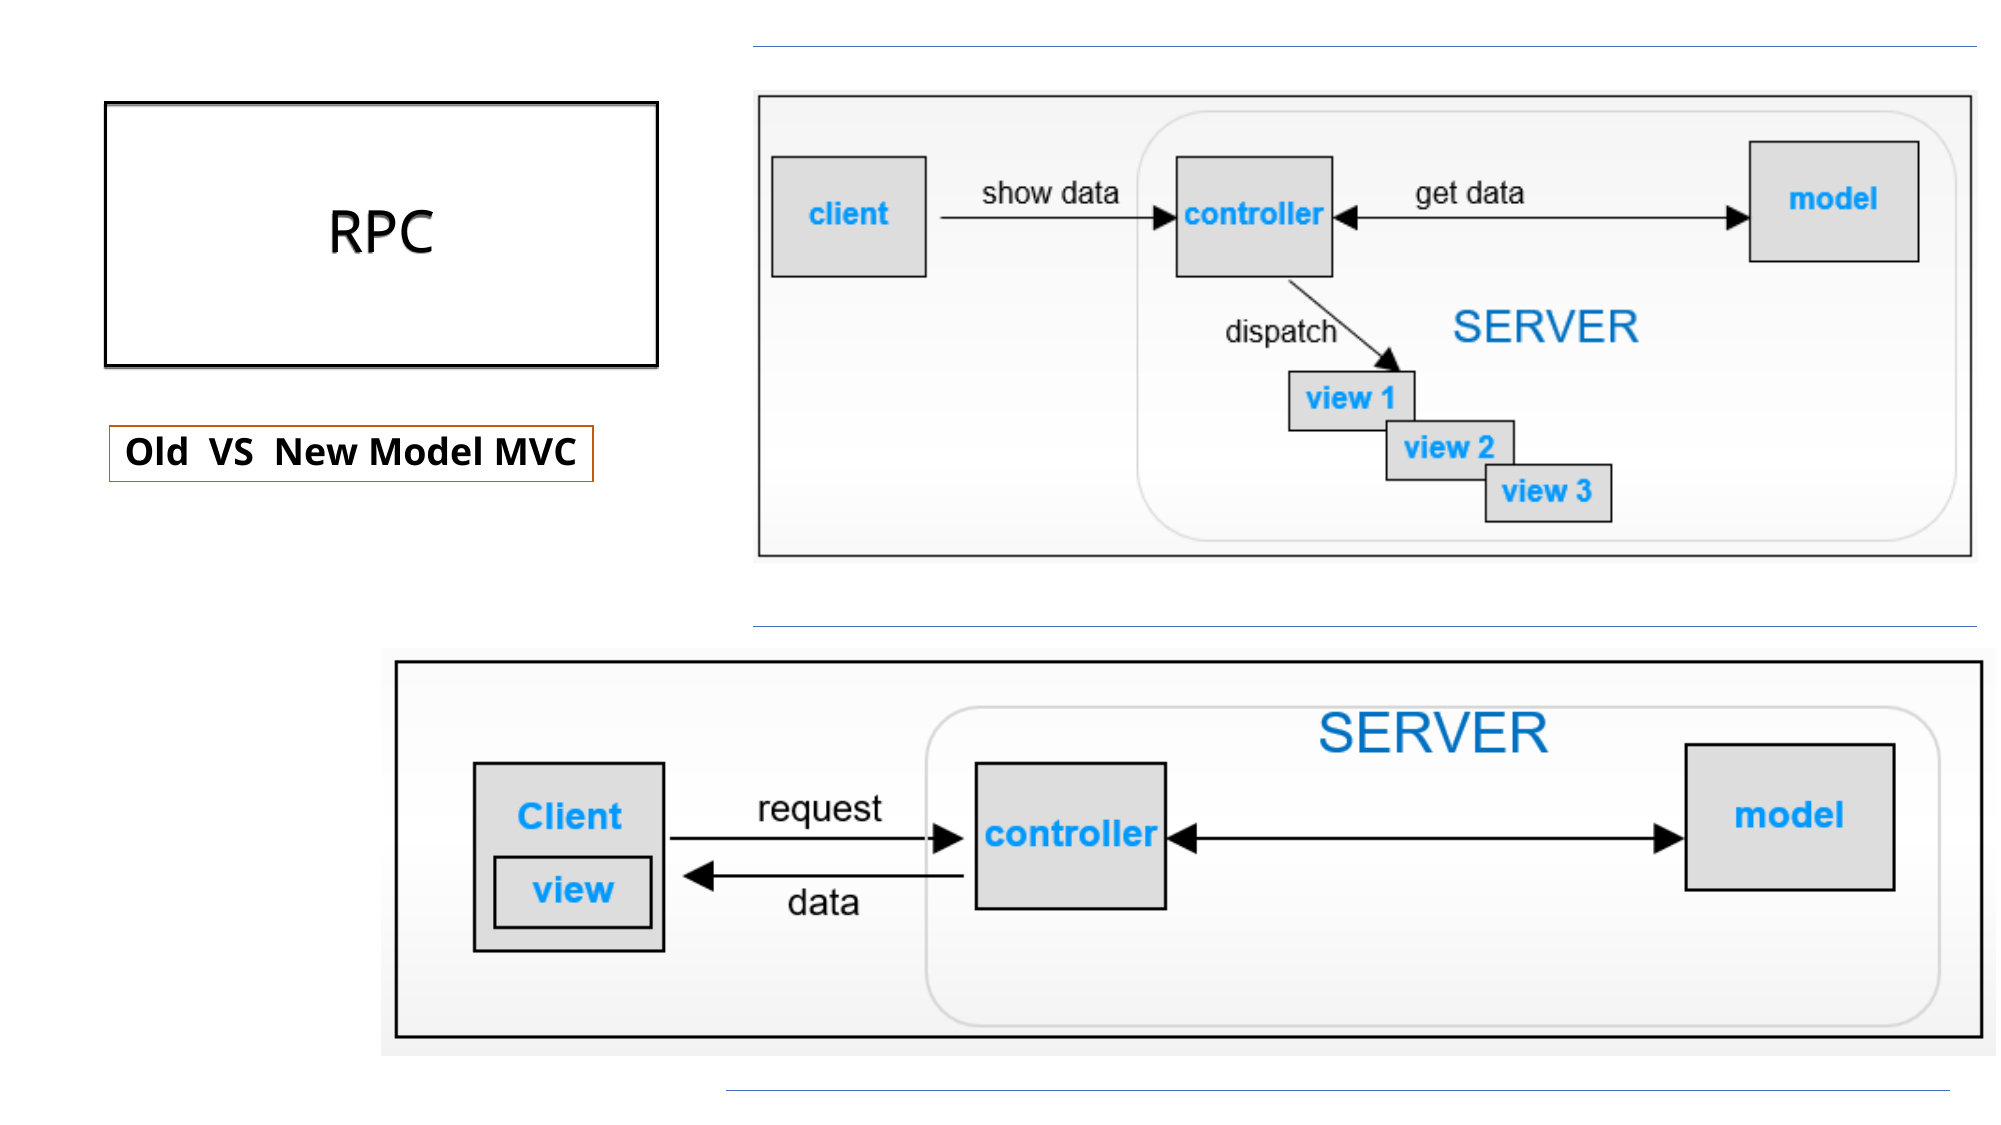

# RPC
Old VS New Model MVC